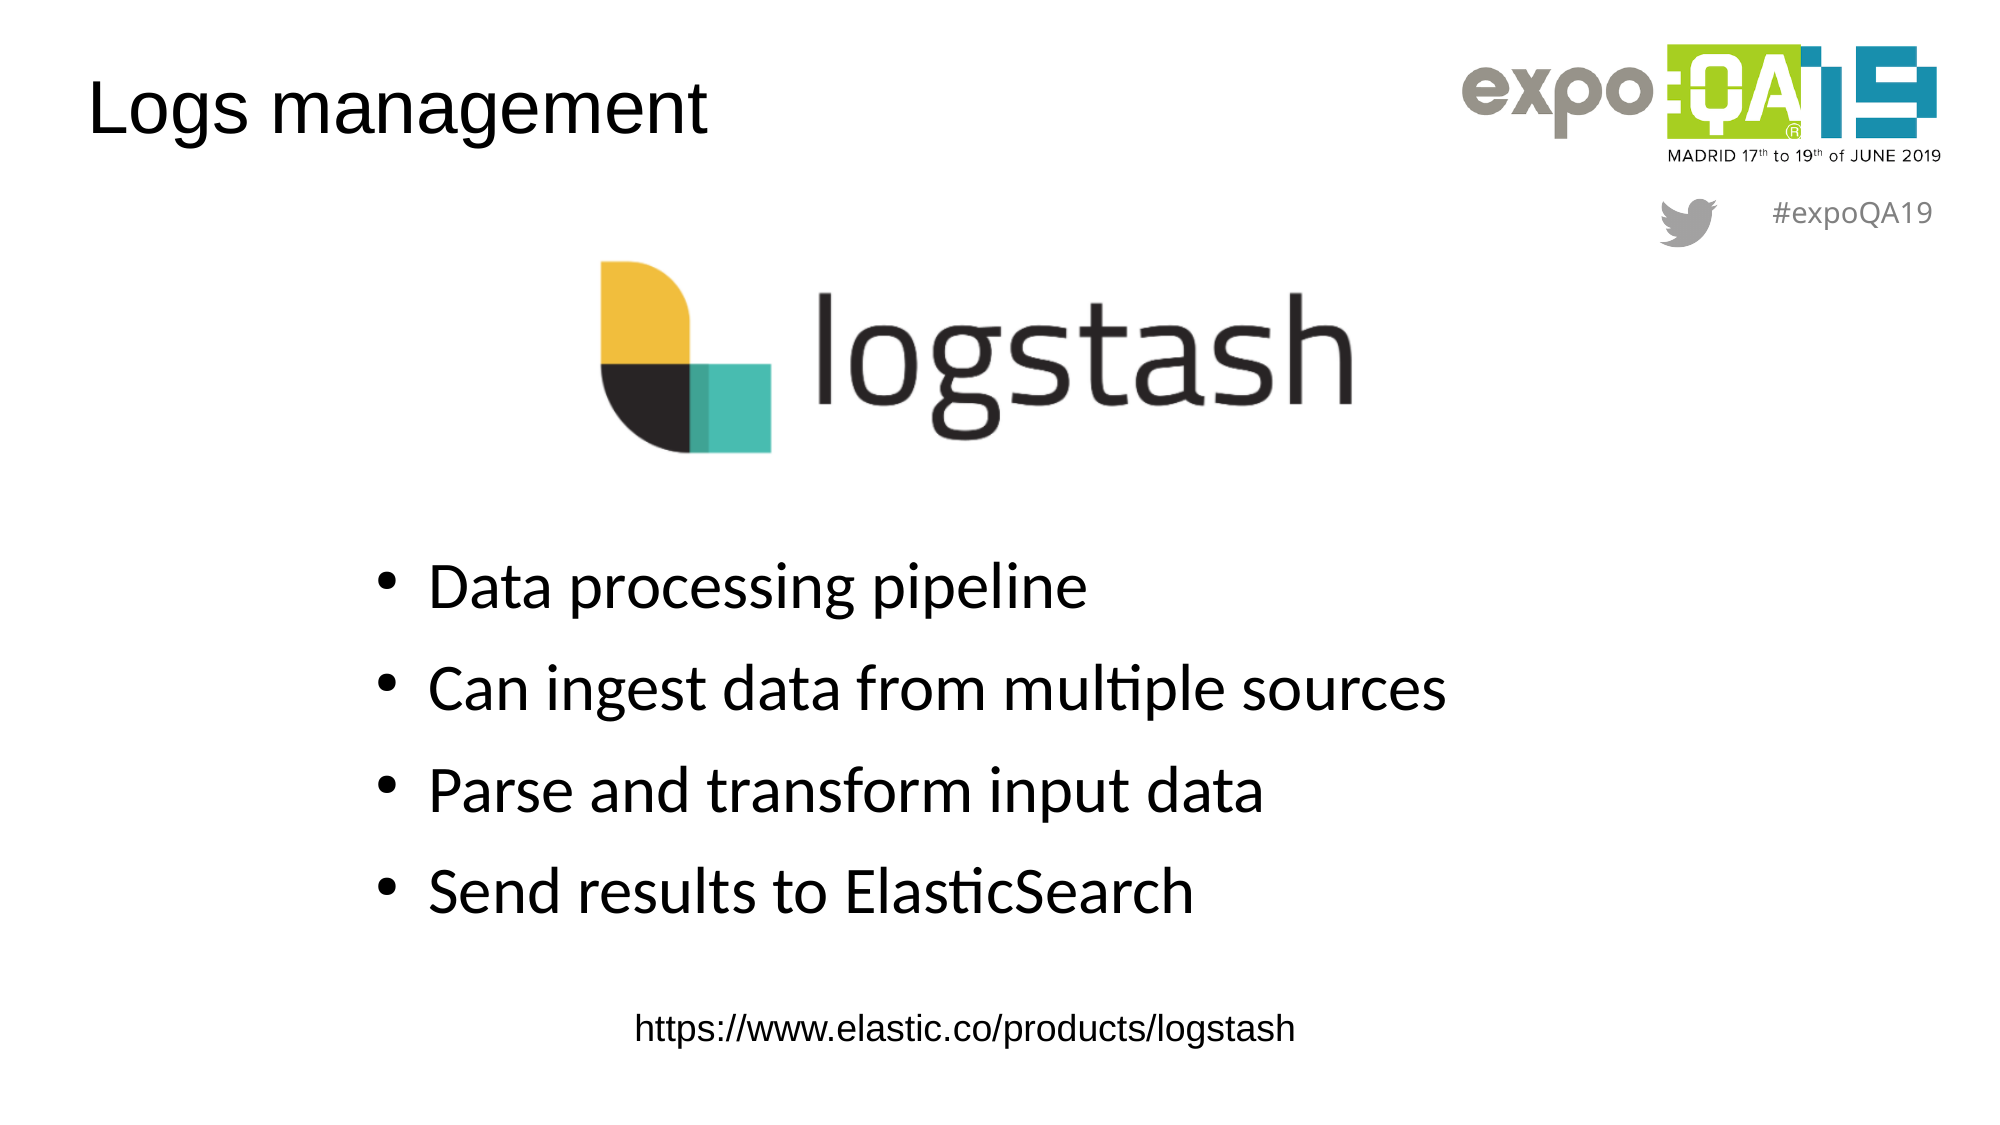

# Logs management
Data processing pipeline
Can ingest data from multiple sources
Parse and transform input data
Send results to ElasticSearch
https://www.elastic.co/products/logstash